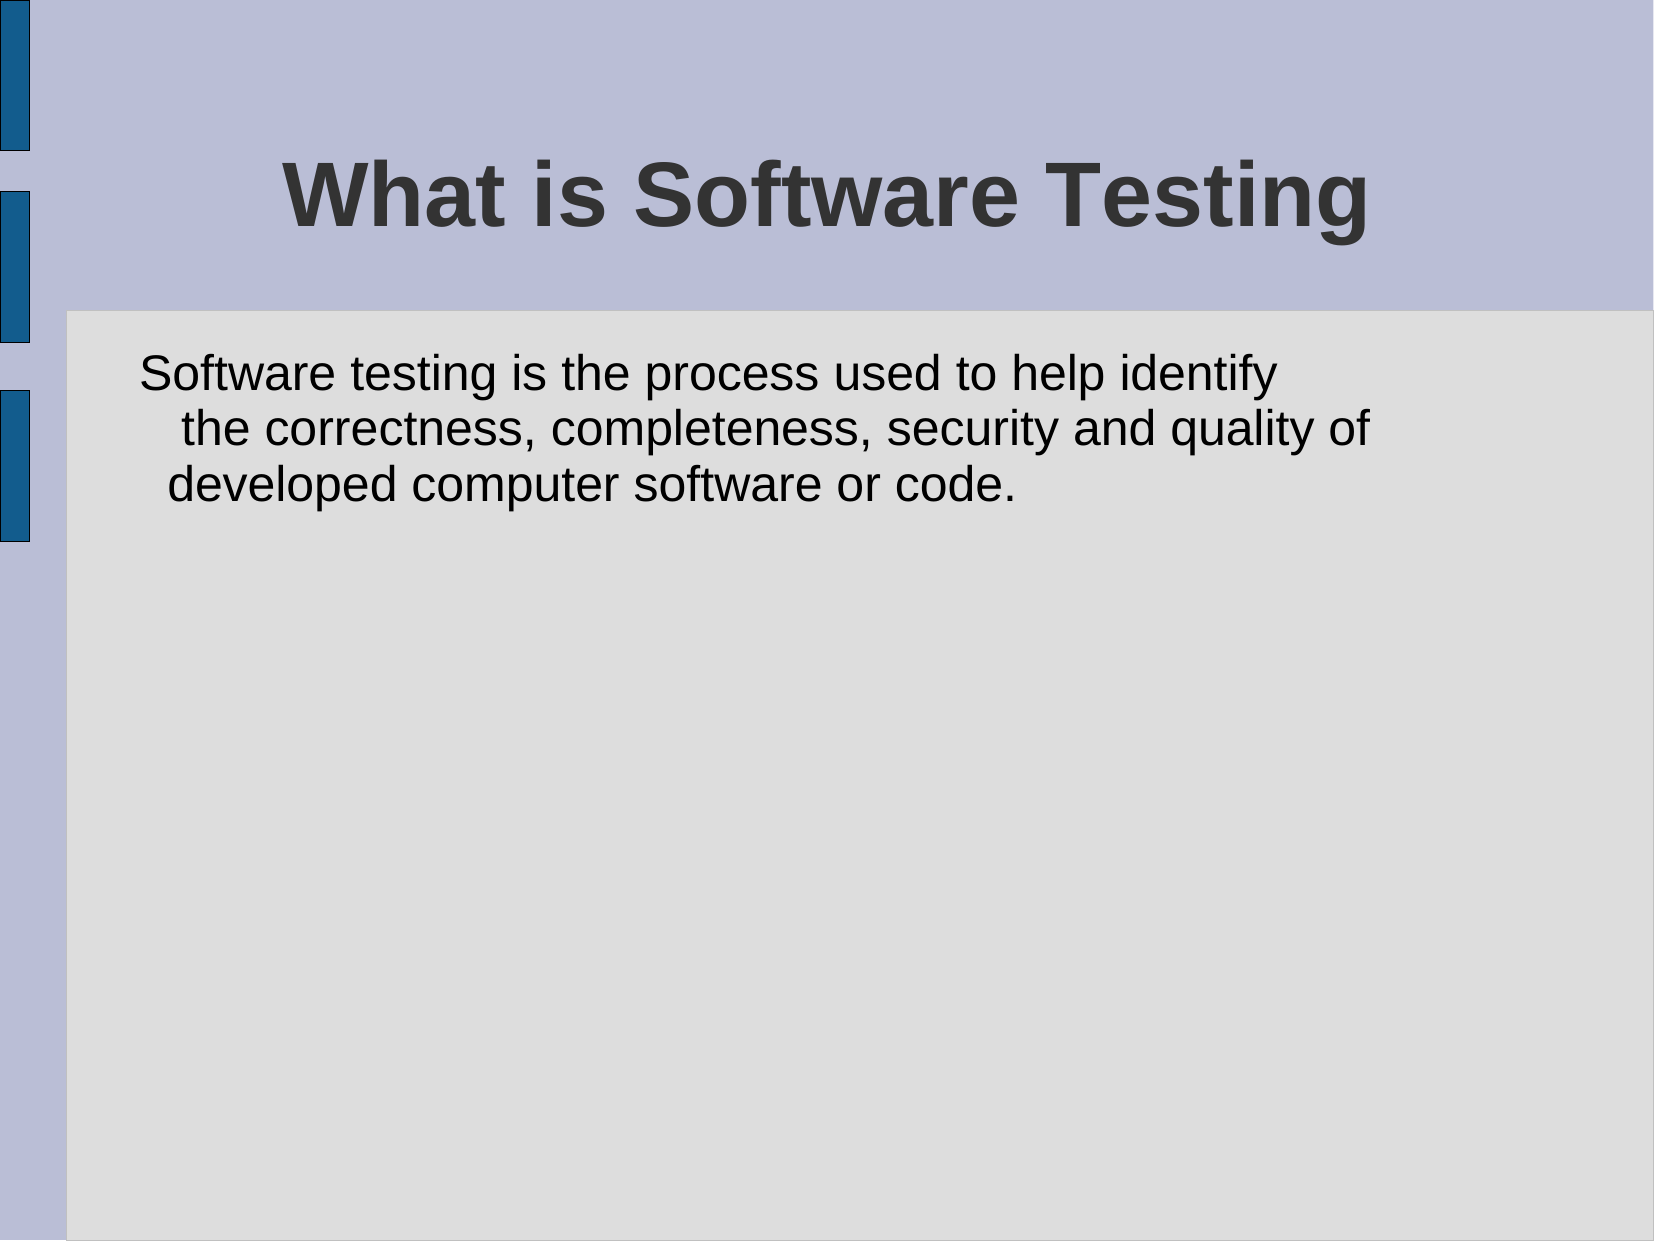

# What is Software Testing
Software testing is the process used to help identify
 the correctness, completeness, security and quality of
 developed computer software or code.